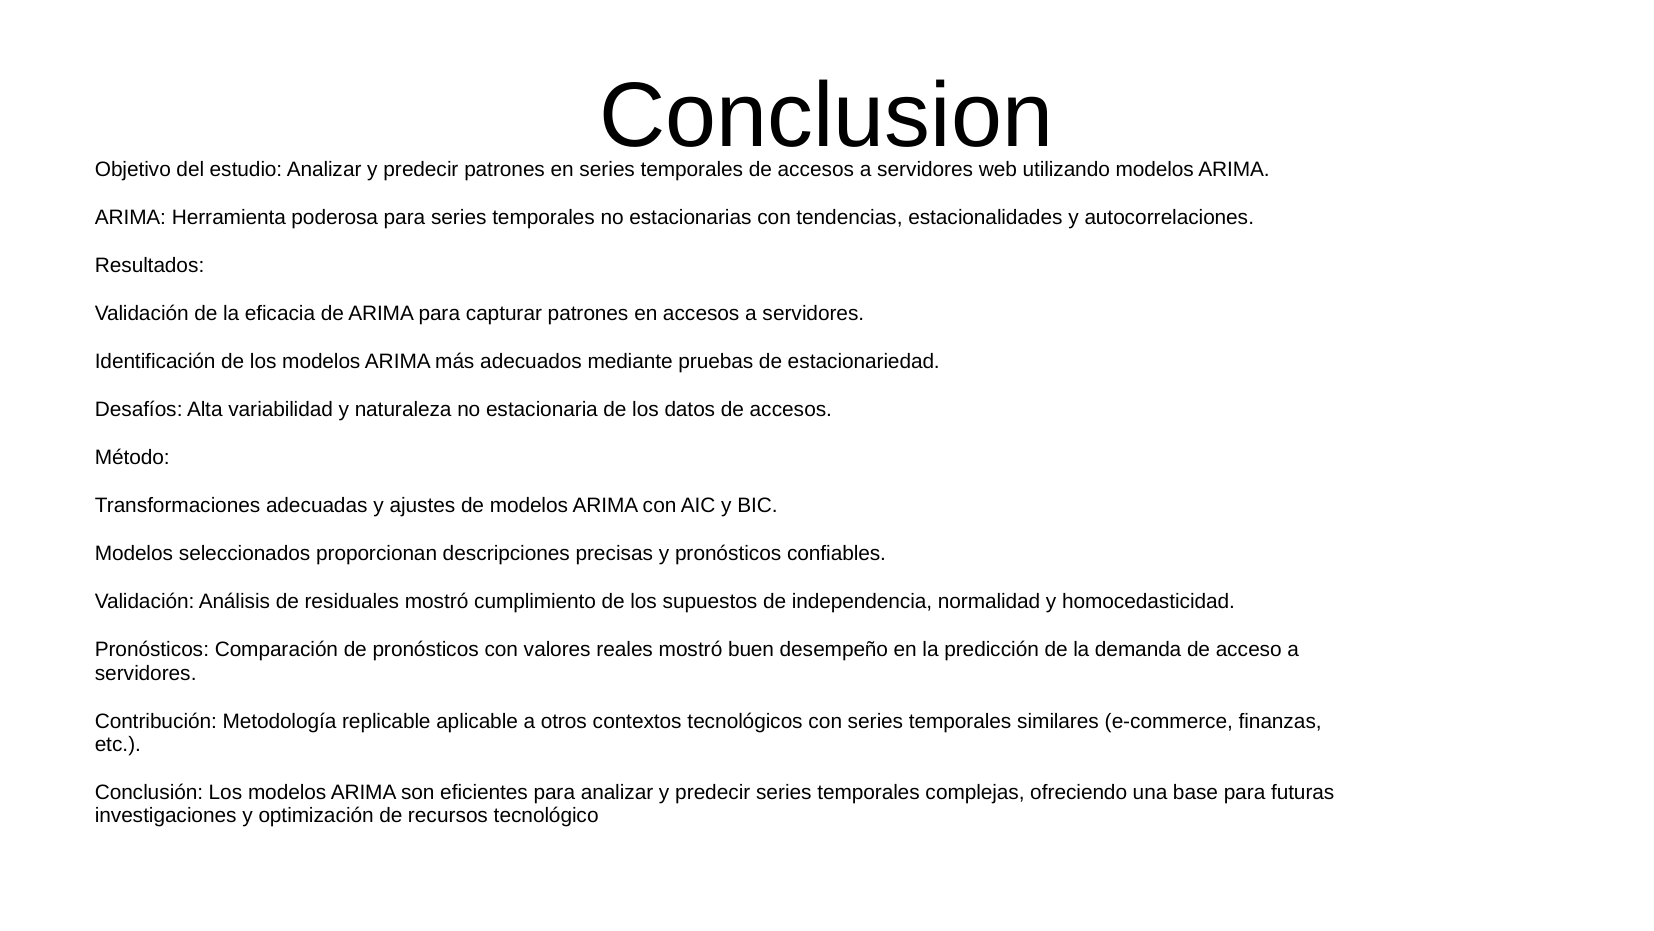

# Conclusion
Objetivo del estudio: Analizar y predecir patrones en series temporales de accesos a servidores web utilizando modelos ARIMA.
ARIMA: Herramienta poderosa para series temporales no estacionarias con tendencias, estacionalidades y autocorrelaciones.
Resultados:
Validación de la eficacia de ARIMA para capturar patrones en accesos a servidores.
Identificación de los modelos ARIMA más adecuados mediante pruebas de estacionariedad.
Desafíos: Alta variabilidad y naturaleza no estacionaria de los datos de accesos.
Método:
Transformaciones adecuadas y ajustes de modelos ARIMA con AIC y BIC.
Modelos seleccionados proporcionan descripciones precisas y pronósticos confiables.
Validación: Análisis de residuales mostró cumplimiento de los supuestos de independencia, normalidad y homocedasticidad.
Pronósticos: Comparación de pronósticos con valores reales mostró buen desempeño en la predicción de la demanda de acceso a servidores.
Contribución: Metodología replicable aplicable a otros contextos tecnológicos con series temporales similares (e-commerce, finanzas, etc.).
Conclusión: Los modelos ARIMA son eficientes para analizar y predecir series temporales complejas, ofreciendo una base para futuras investigaciones y optimización de recursos tecnológico